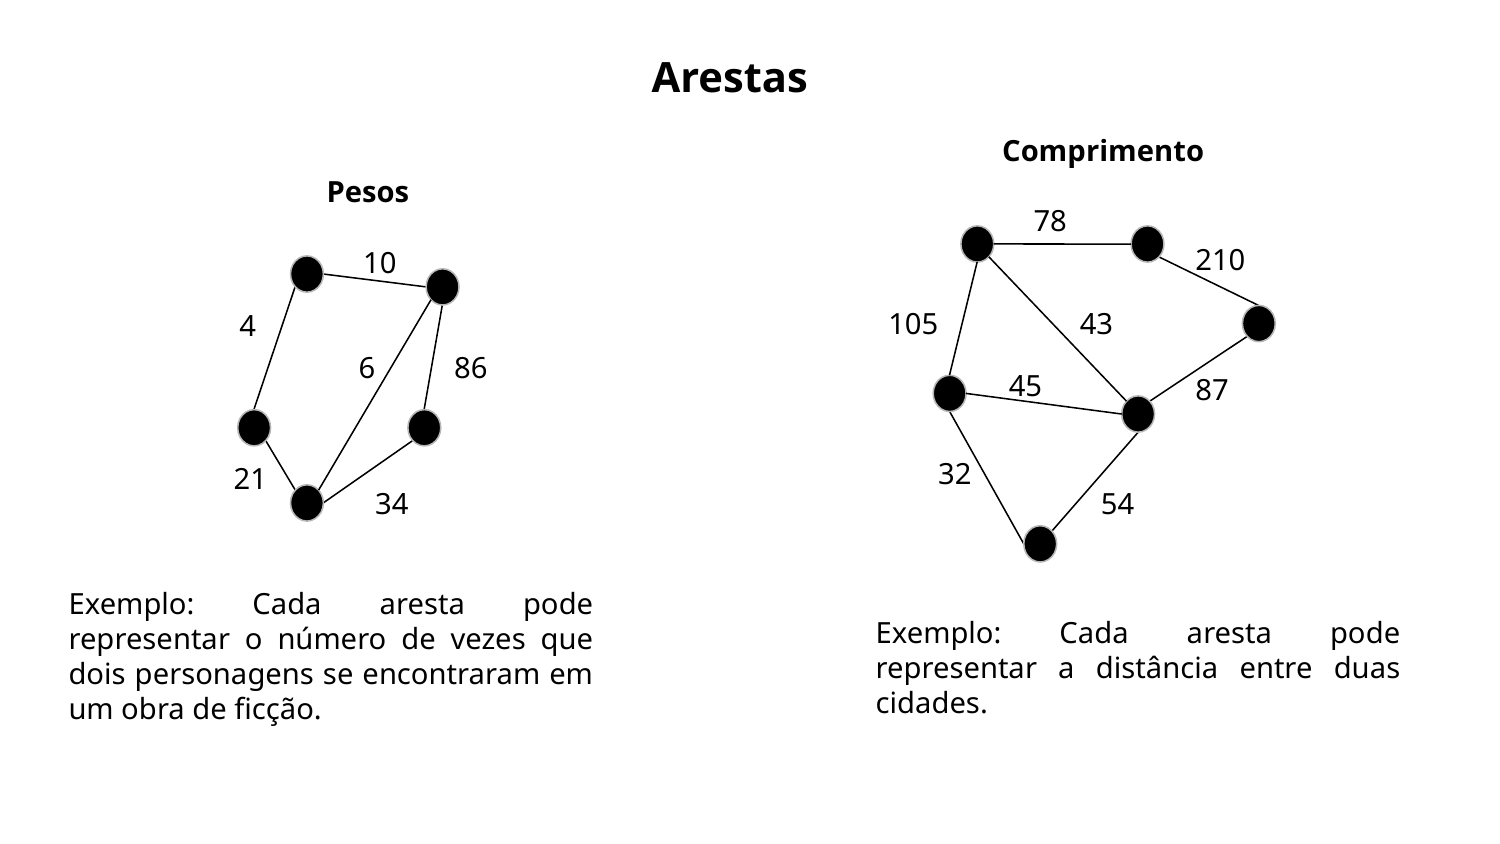

Arestas
Comprimento
Pesos
78
210
10
43
105
4
6
86
45
87
32
21
34
54
Exemplo: Cada aresta pode representar o número de vezes que dois personagens se encontraram em um obra de ficção.
Exemplo: Cada aresta pode representar a distância entre duas cidades.